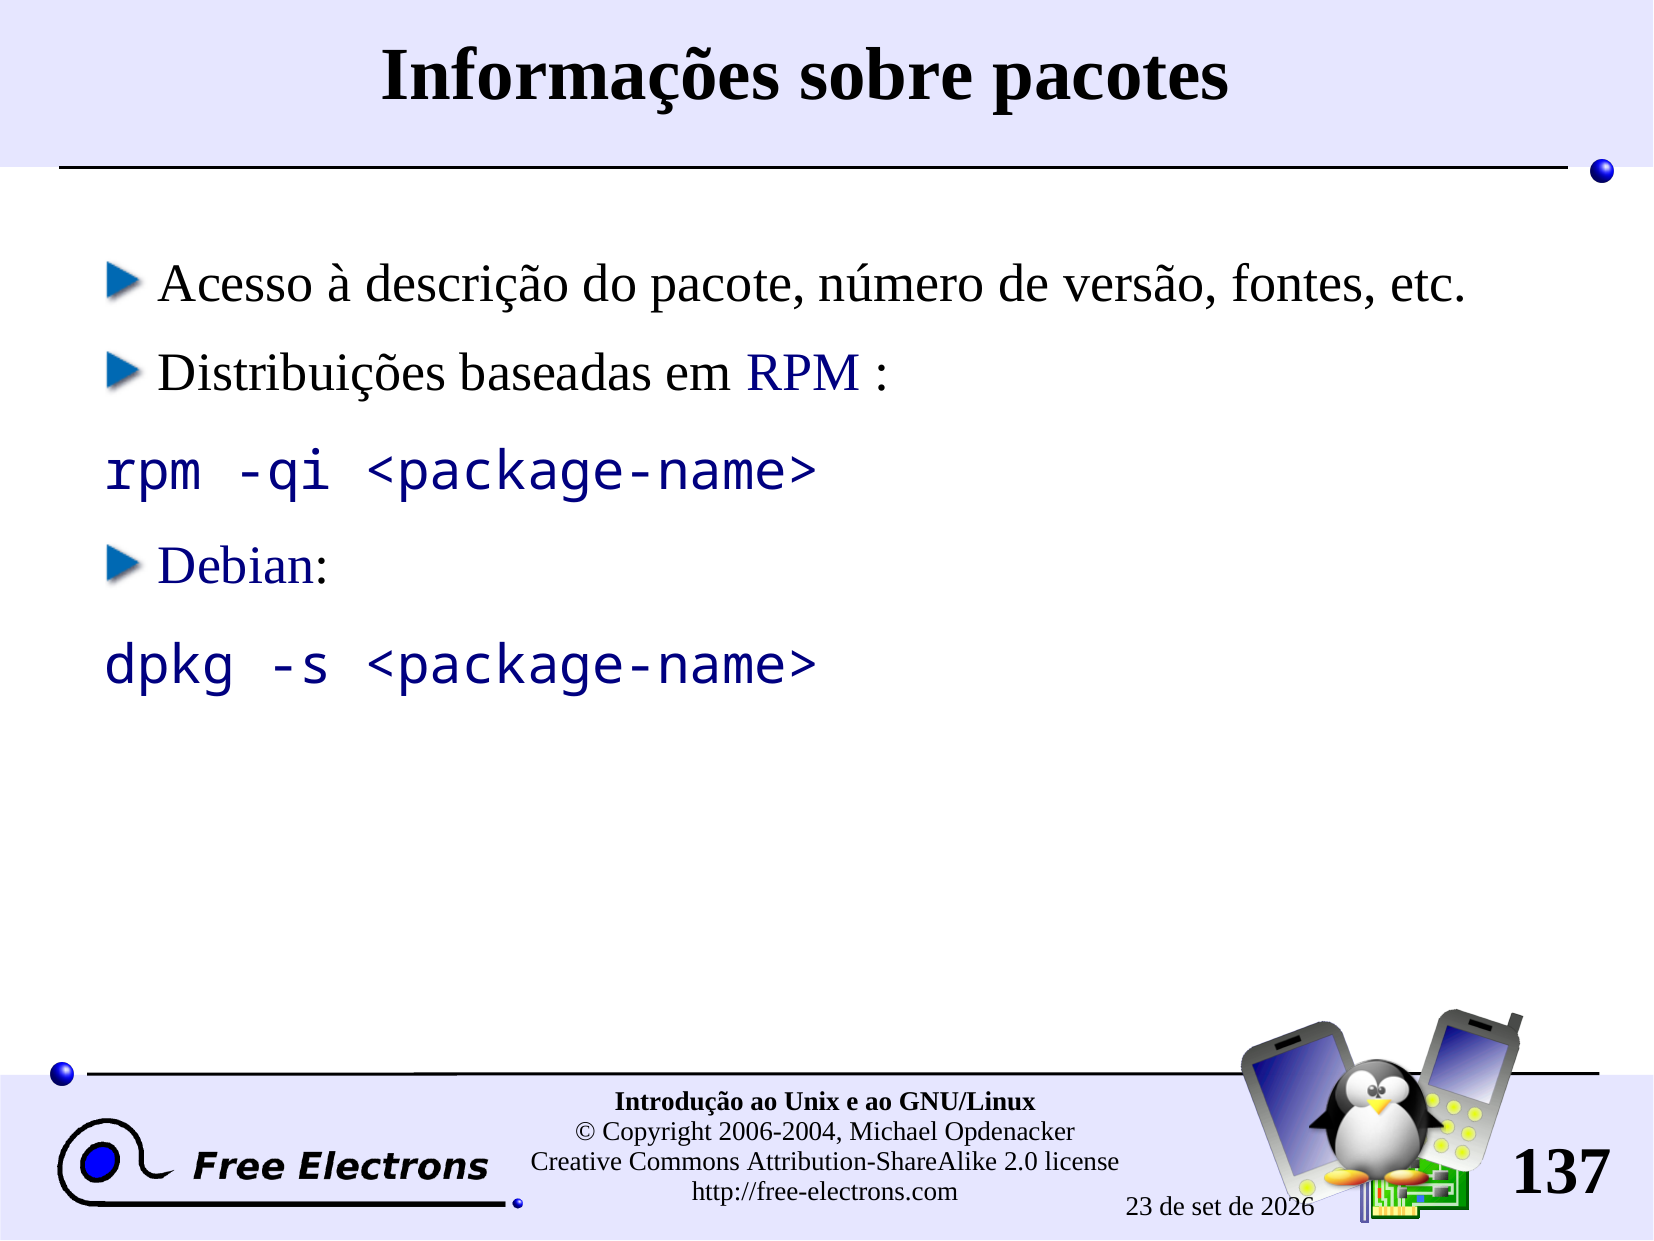

# Informações sobre pacotes
Acesso à descrição do pacote, número de versão, fontes, etc.
Distribuições baseadas em RPM :
rpm -qi <package-name>
Debian:
dpkg -s <package-name>